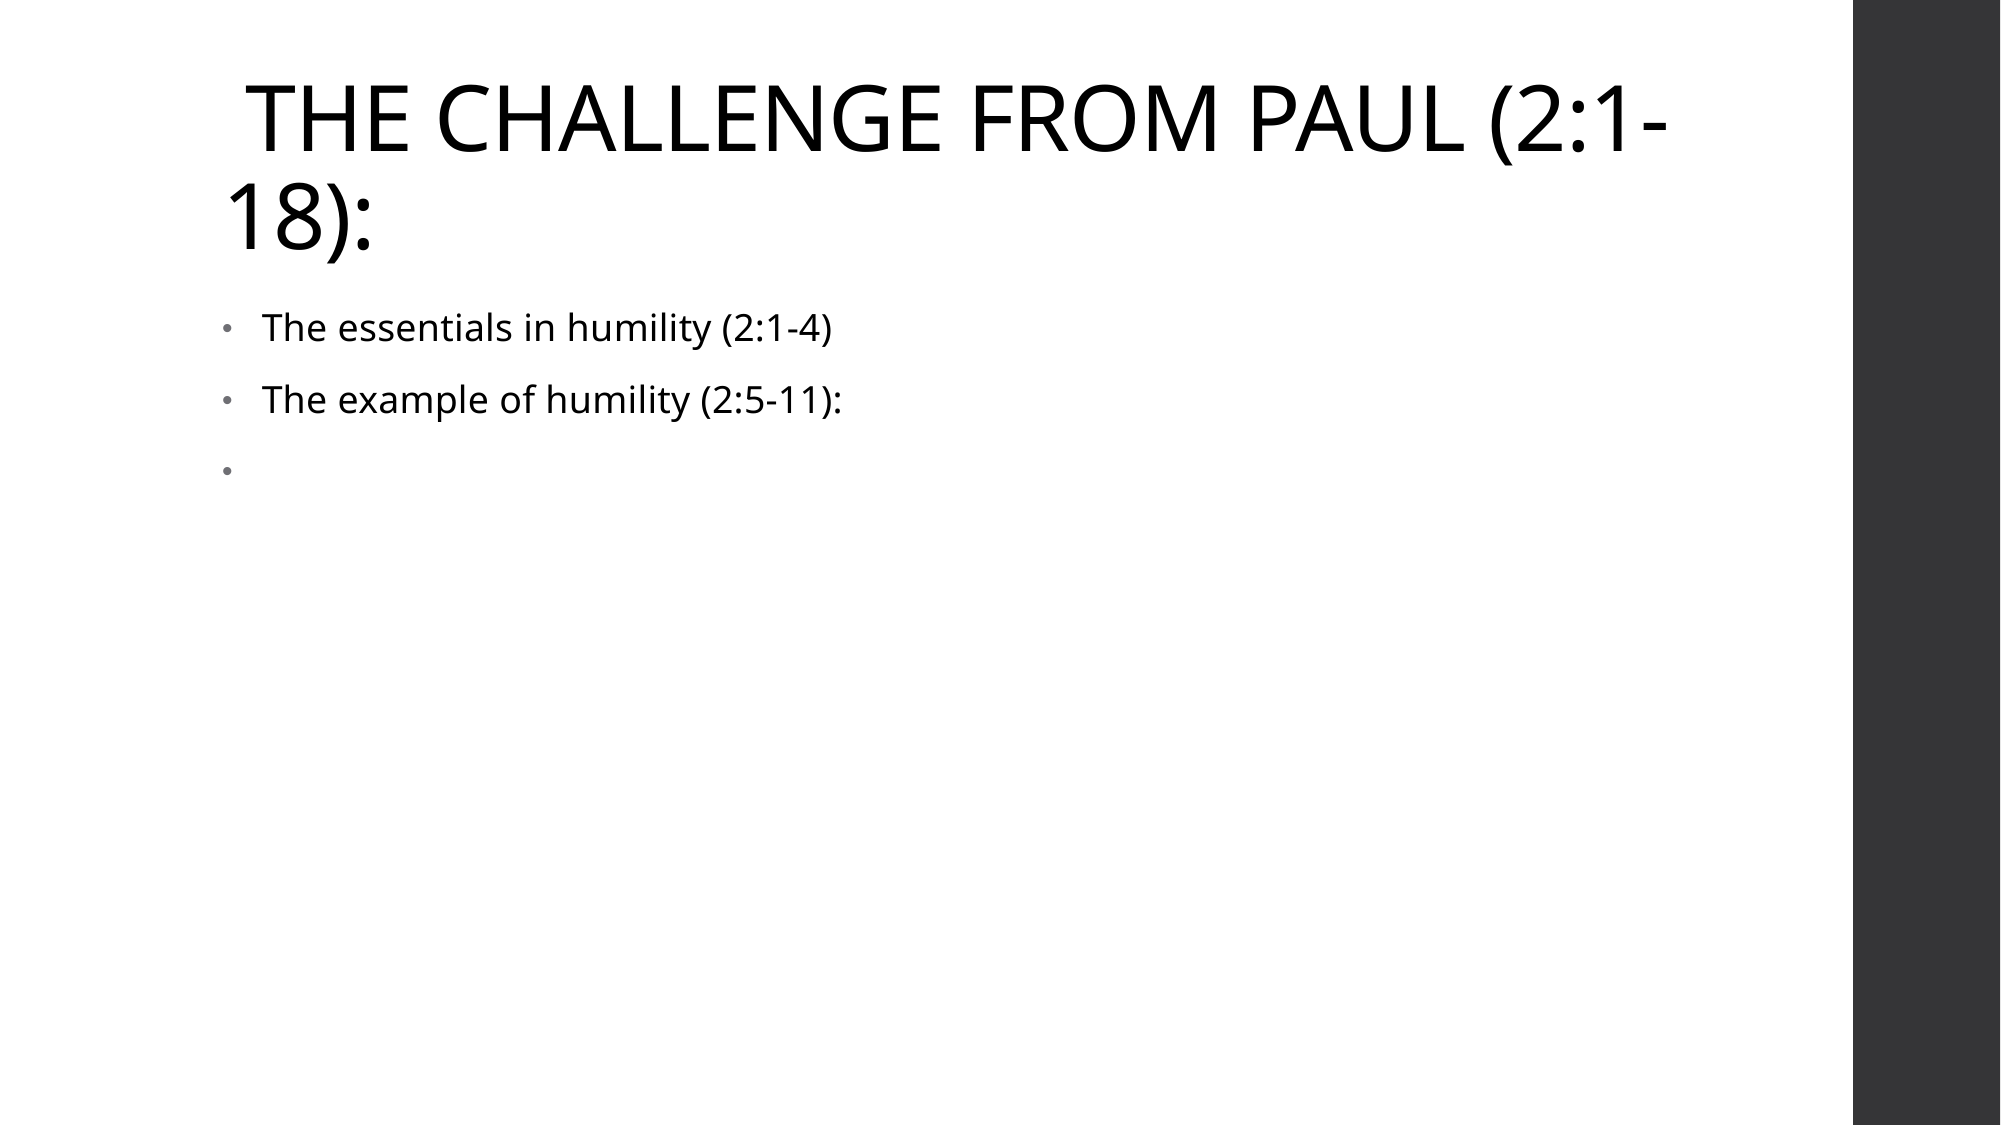

# THE CHALLENGE FROM PAUL (2:1-18):
 The essentials in humility (2:1-4)
 The example of humility (2:5-11):